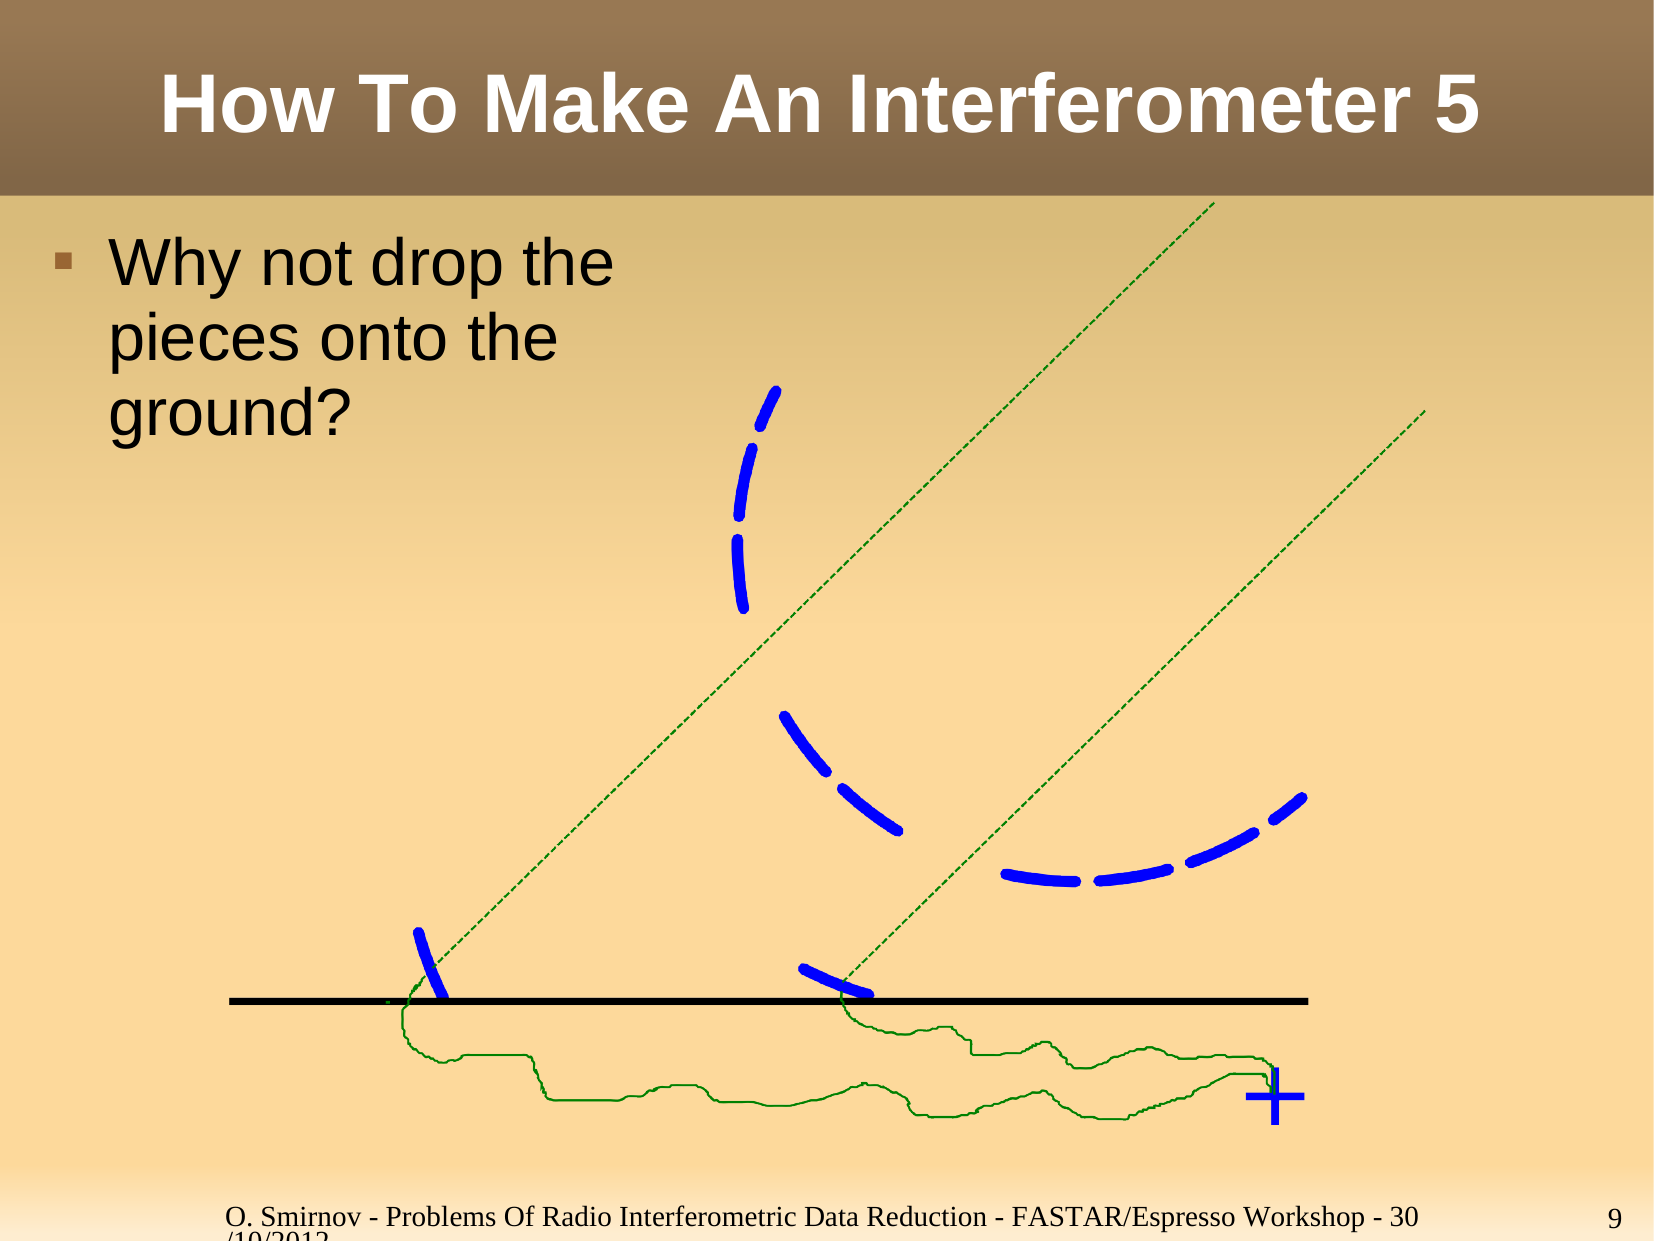

# How To Make An Interferometer 5
Why not drop the
pieces onto the ground?
O. Smirnov - Problems Of Radio Interferometric Data Reduction - FASTAR/Espresso Workshop - 30/10/2012
9